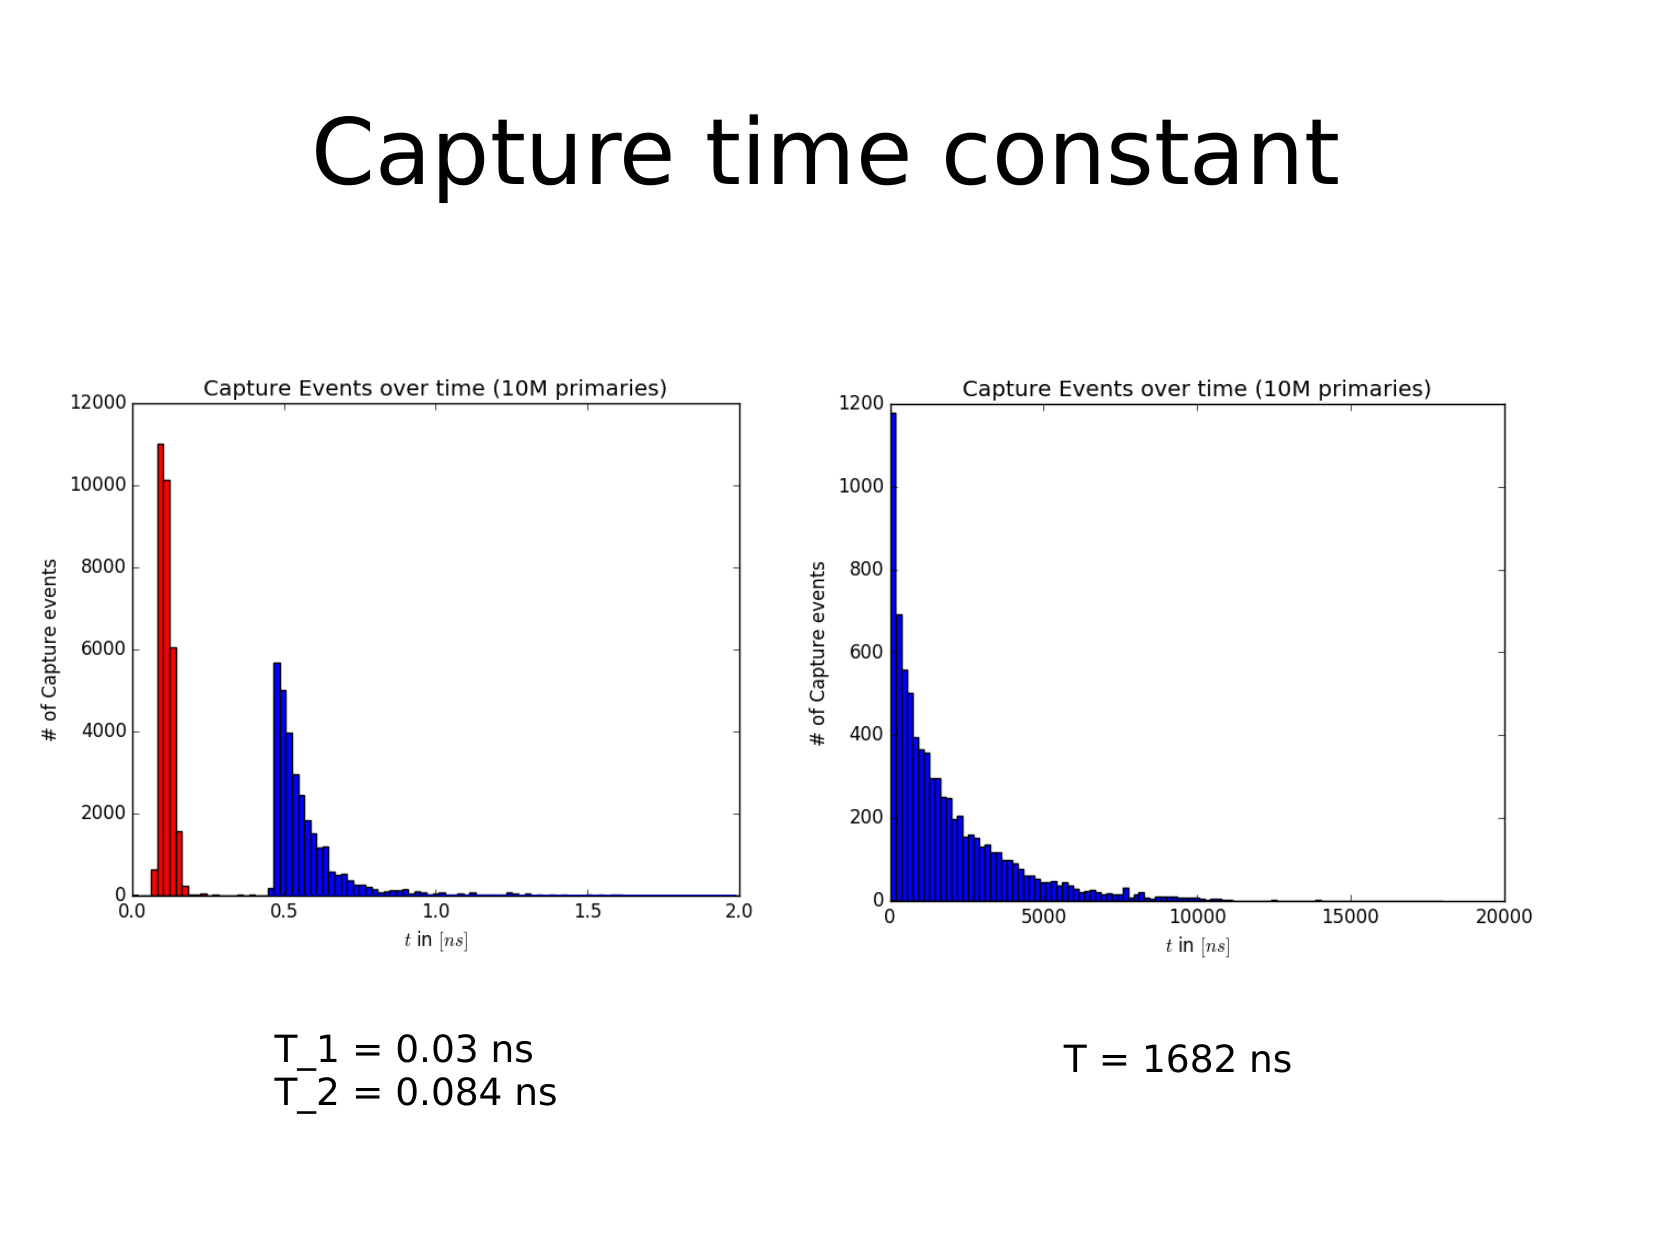

# Capture time constant
T_1 = 0.03 ns
T_2 = 0.084 ns
T = 1682 ns